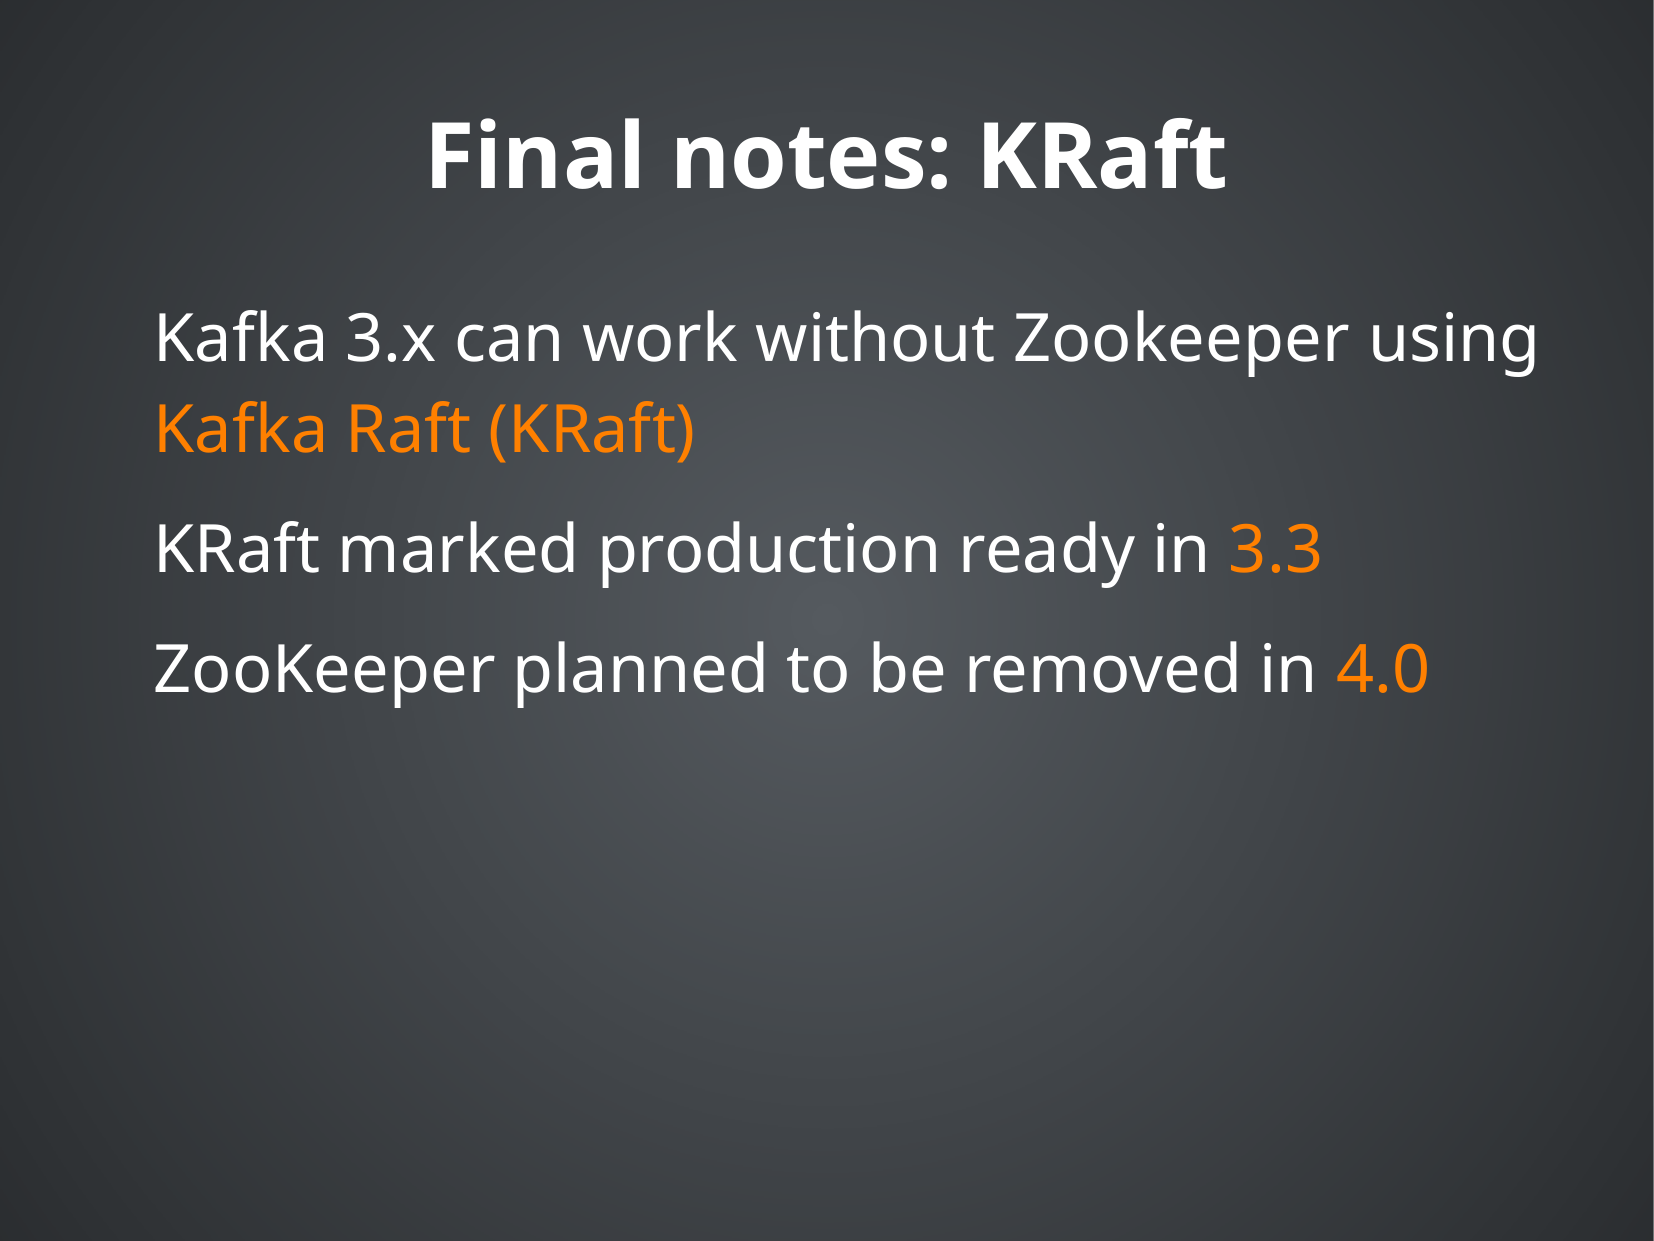

# Final notes: KRaft
Kafka 3.x can work without Zookeeper using Kafka Raft (KRaft)
KRaft marked production ready in 3.3
ZooKeeper planned to be removed in 4.0